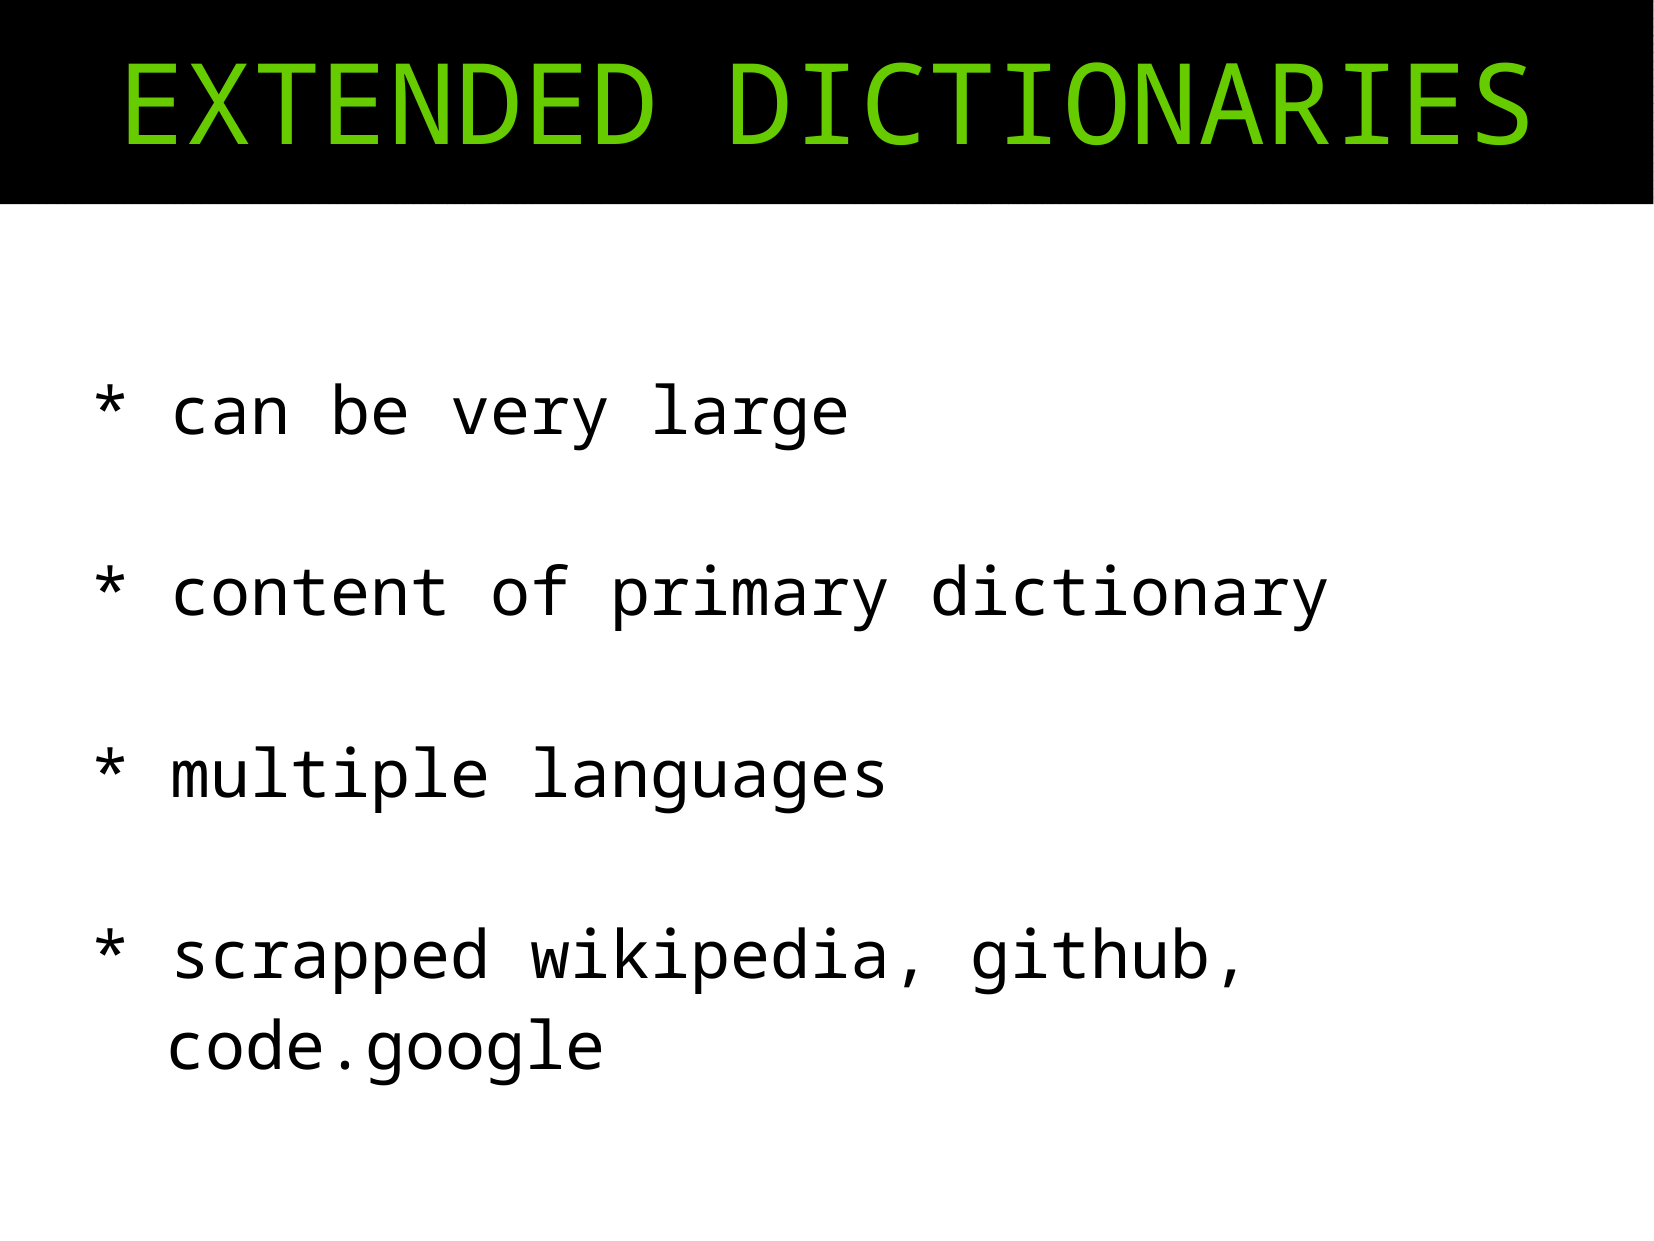

# EXTENDED DICTIONARIES
* can be very large
* content of primary dictionary
* multiple languages
* scrapped wikipedia, github,
	code.google